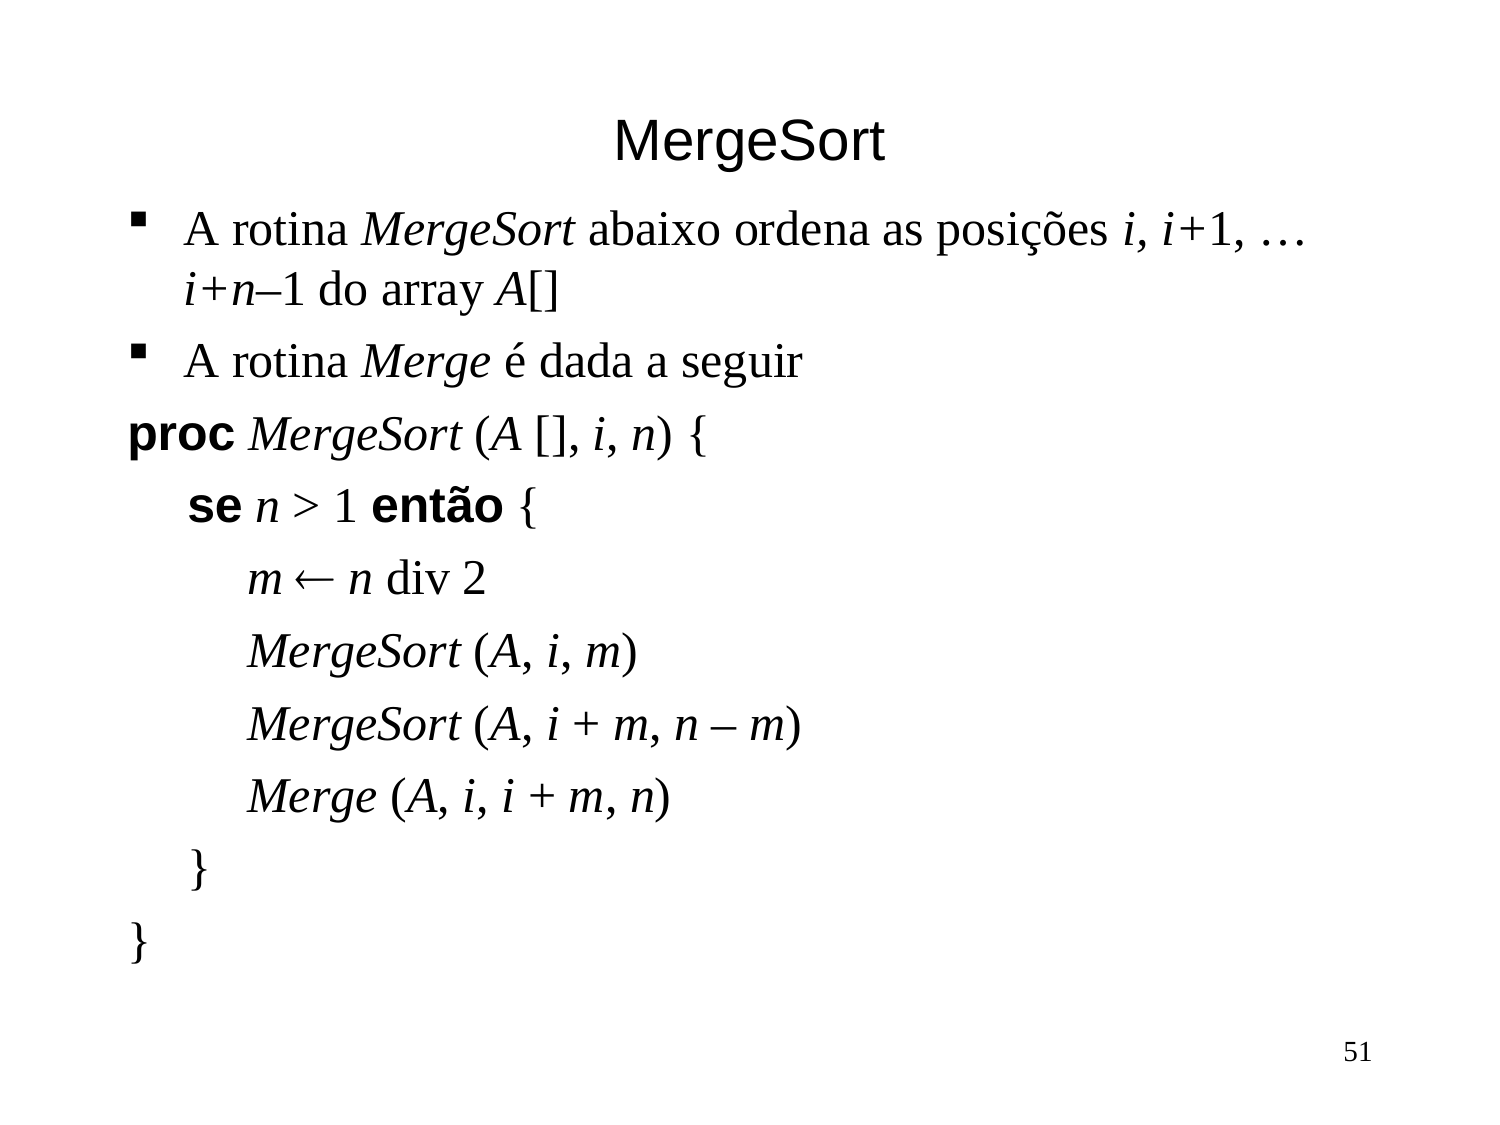

# MergeSort
A rotina MergeSort abaixo ordena as posições i, i+1, … i+n–1 do array A[]
A rotina Merge é dada a seguir
proc MergeSort (A [], i, n) {
 se n > 1 então {
 m  n div 2
 MergeSort (A, i, m)
 MergeSort (A, i + m, n – m)
 Merge (A, i, i + m, n)
 }
}
51